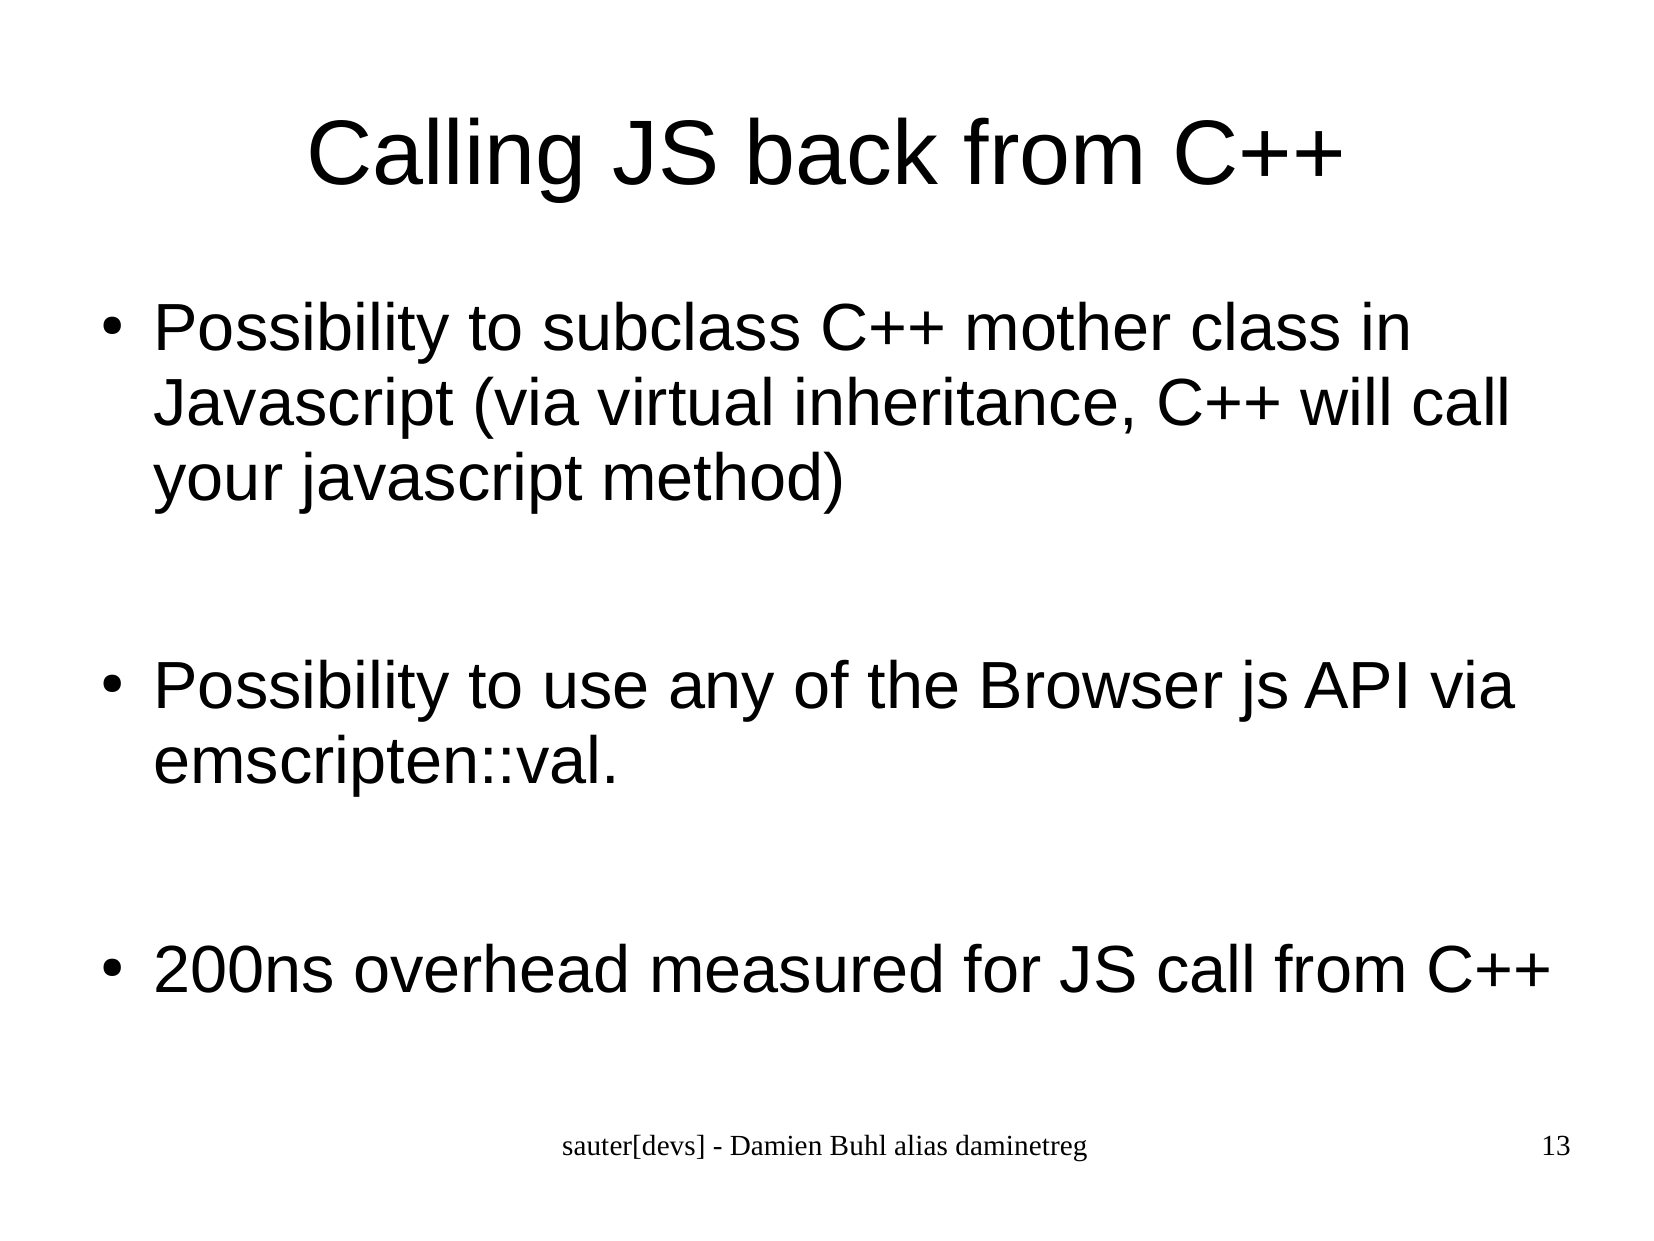

# Calling JS back from C++
Possibility to subclass C++ mother class in Javascript (via virtual inheritance, C++ will call your javascript method)
Possibility to use any of the Browser js API via emscripten::val.
200ns overhead measured for JS call from C++
13